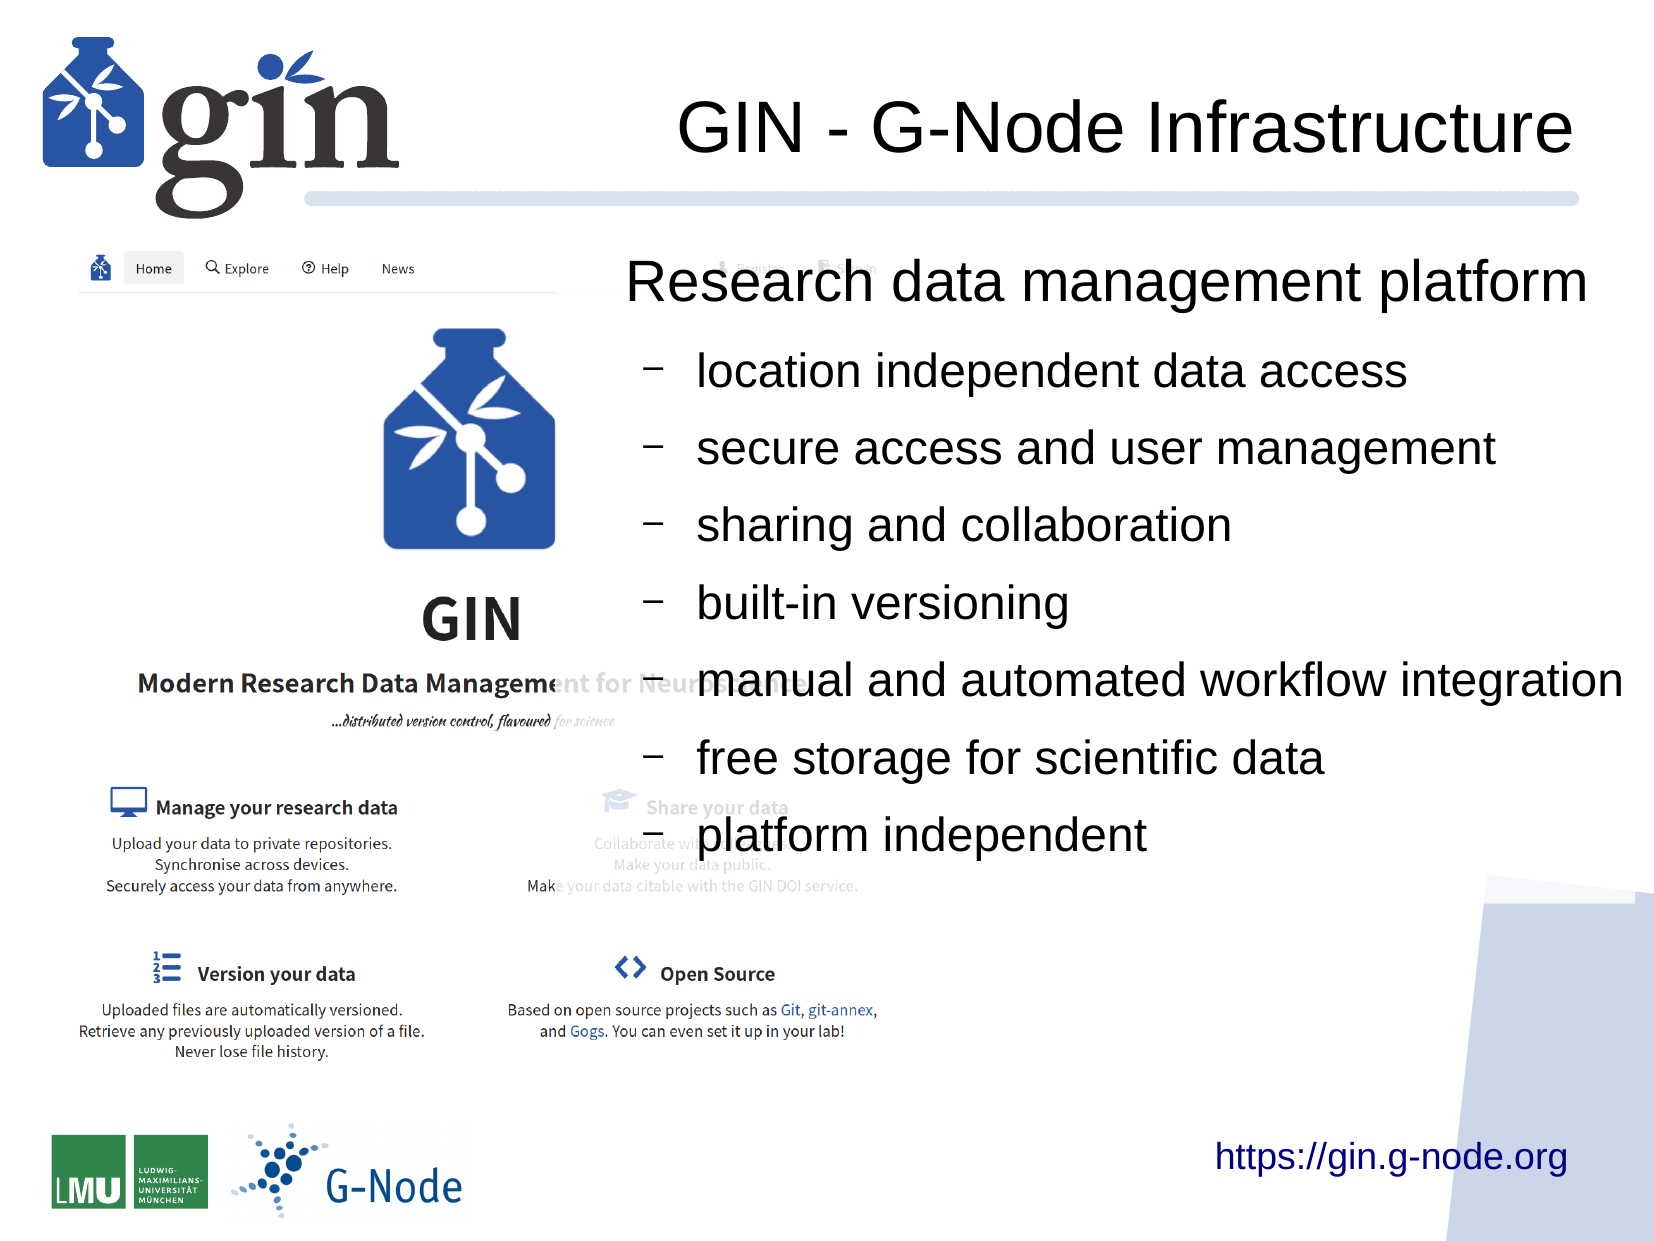

GIN - G-Node Infrastructure
# Research data management platform
location independent data access
secure access and user management
sharing and collaboration
built-in versioning
manual and automated workflow integration
free storage for scientific data
platform independent
https://gin.g-node.org